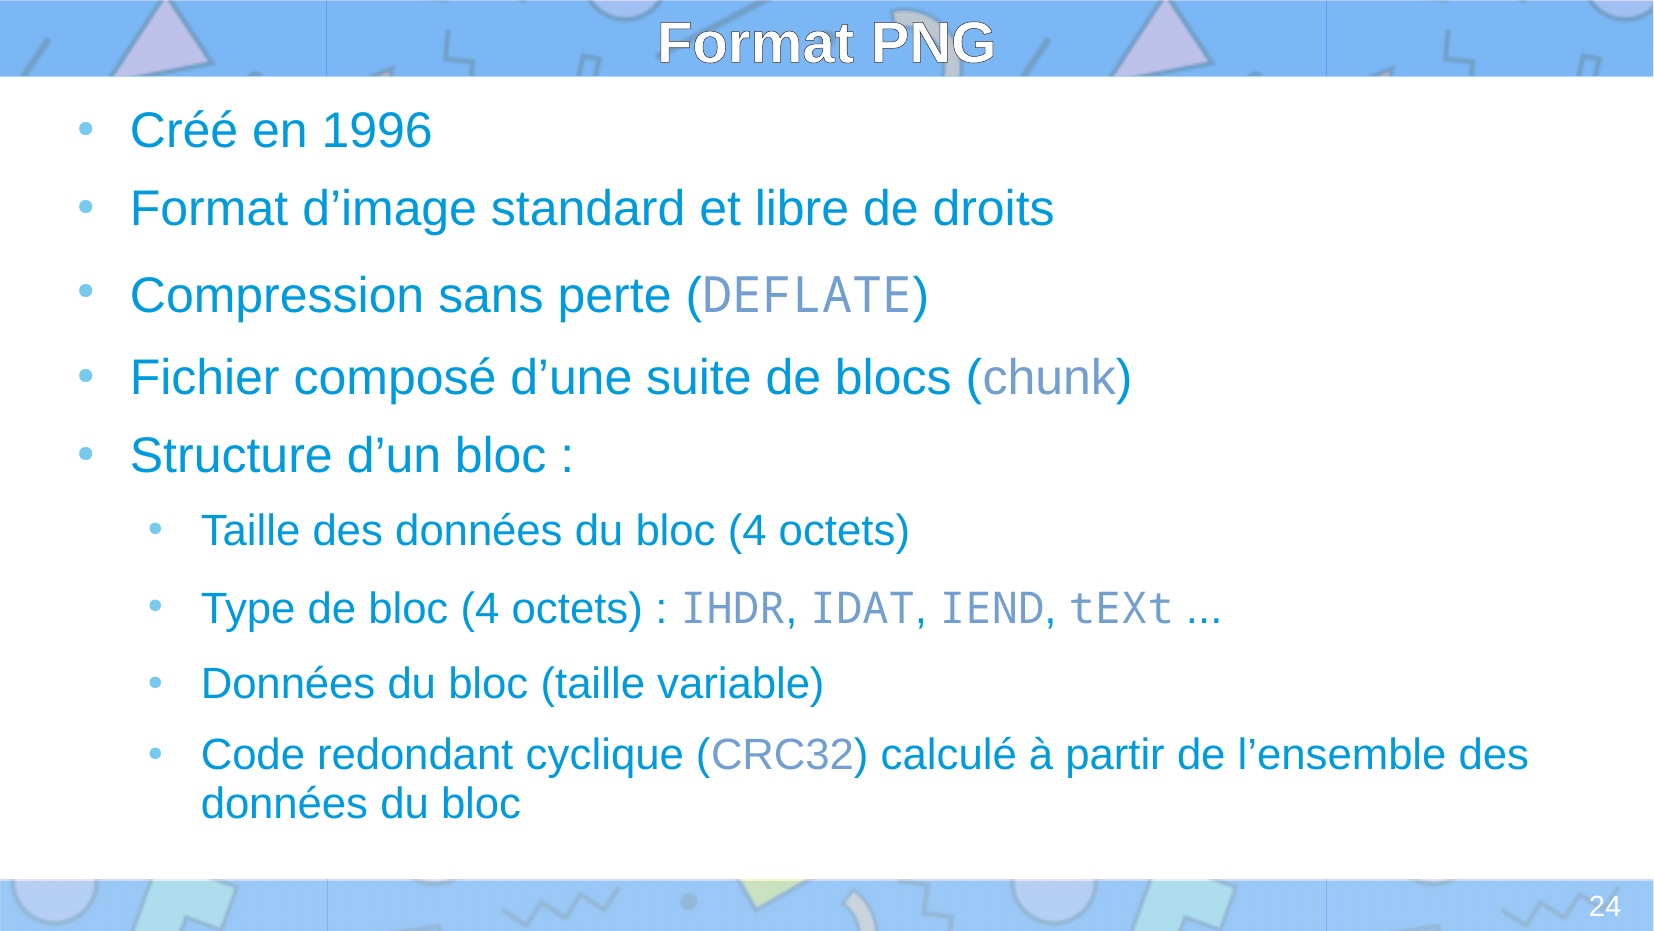

# Format PNG
Créé en 1996
Format d’image standard et libre de droits
Compression sans perte (DEFLATE)
Fichier composé d’une suite de blocs (chunk)
Structure d’un bloc :
Taille des données du bloc (4 octets)
Type de bloc (4 octets) : IHDR, IDAT, IEND, tEXt ...
Données du bloc (taille variable)
Code redondant cyclique (CRC32) calculé à partir de l’ensemble des données du bloc
24